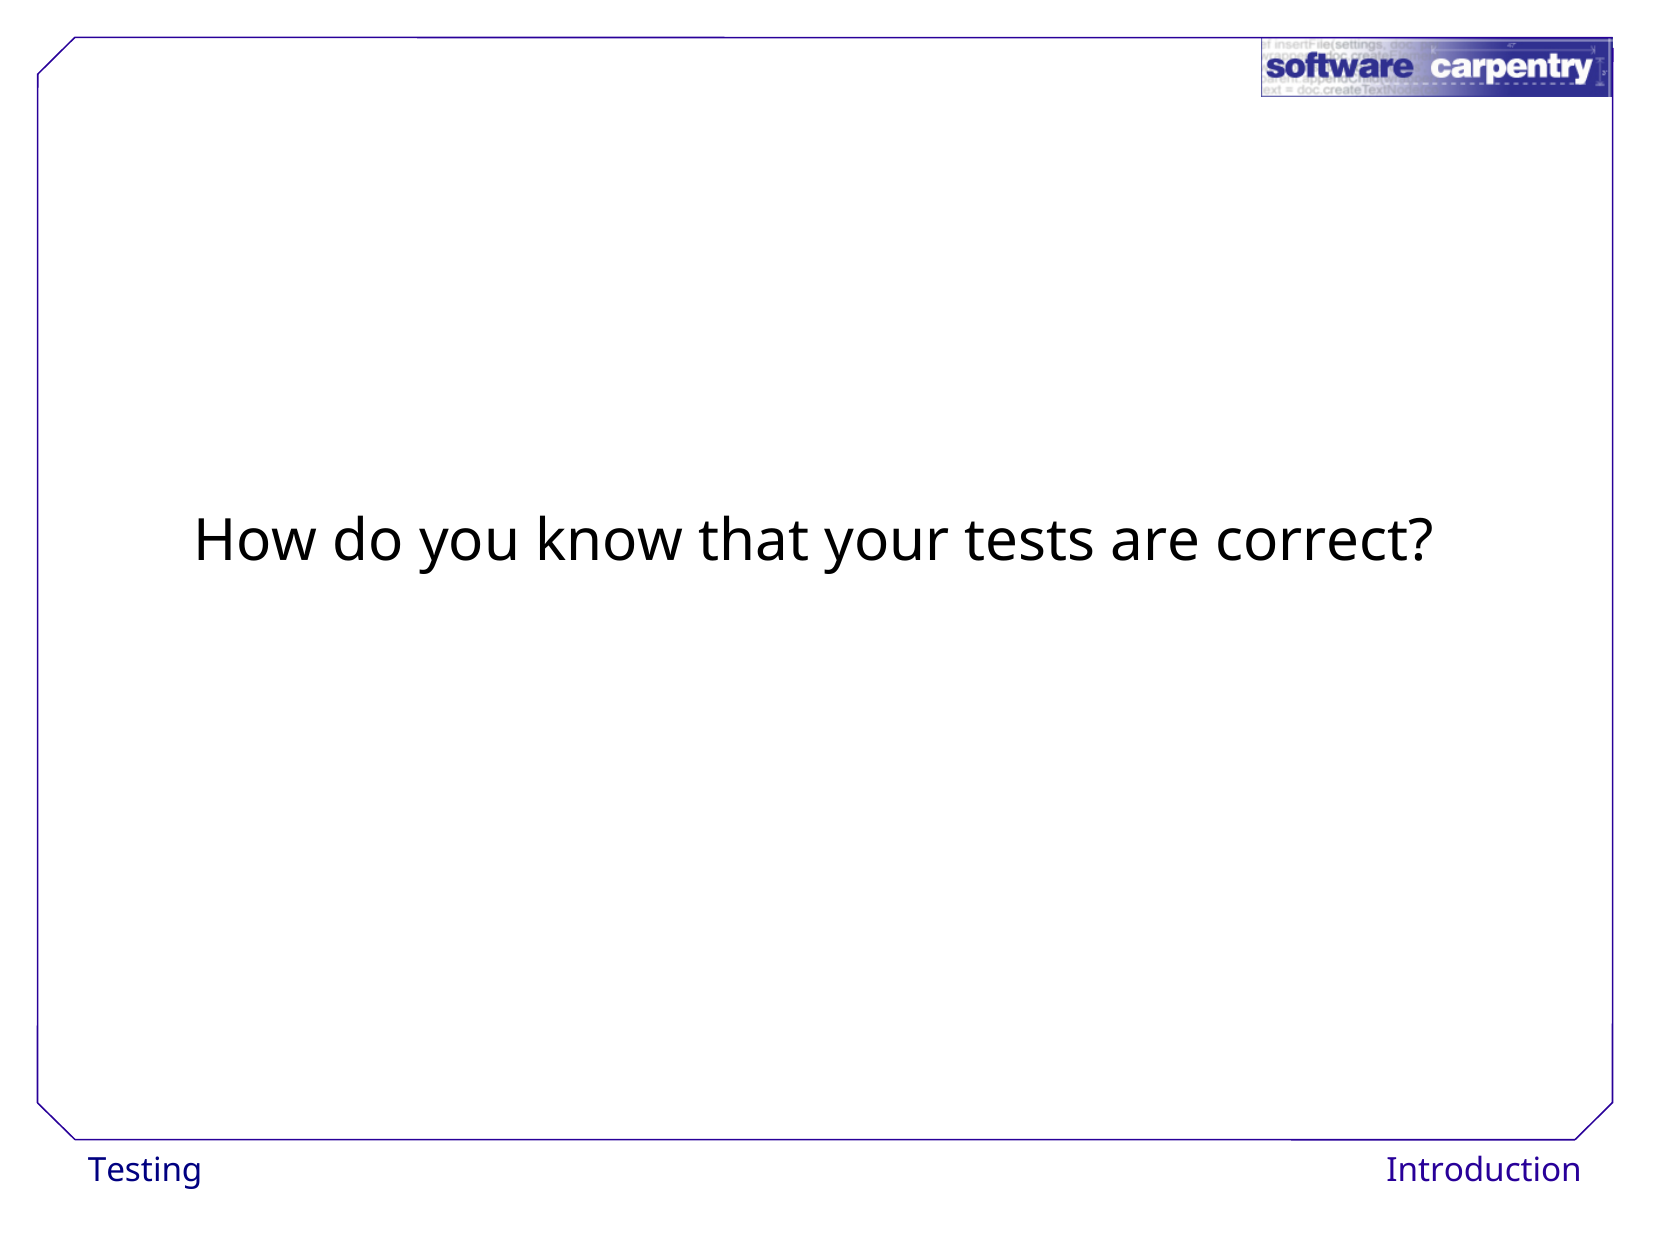

How do you know that your tests are correct?